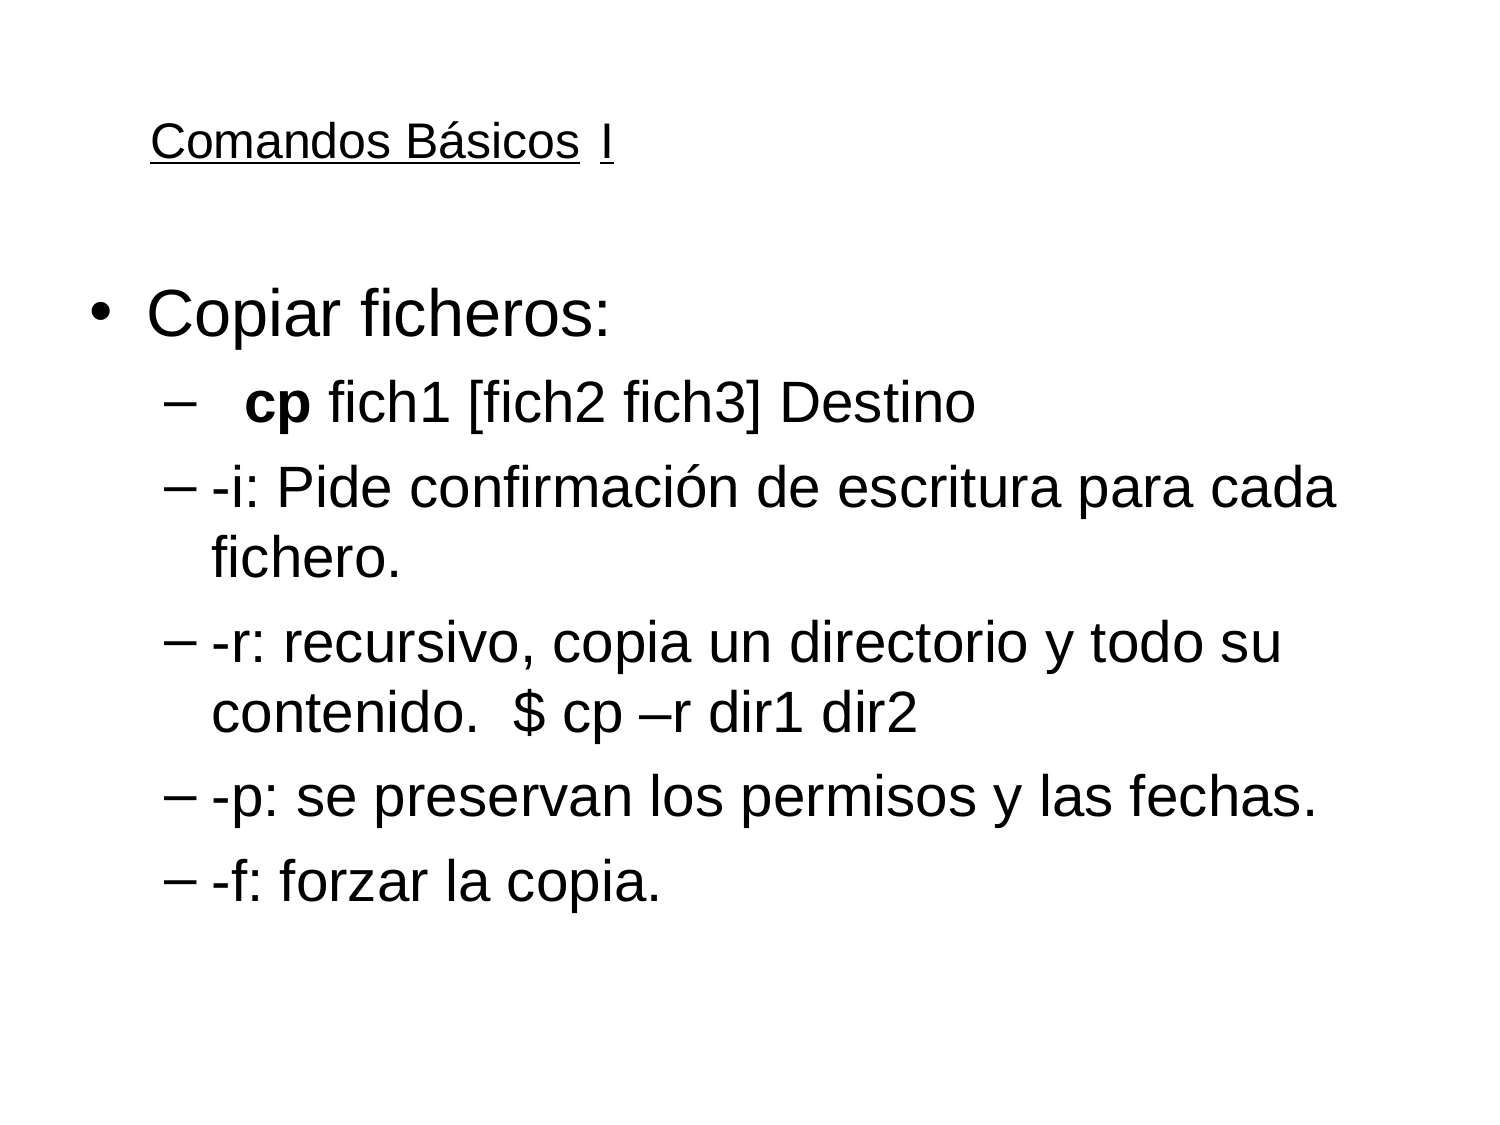

# Comandos Básicos	I
Copiar ficheros:
 cp fich1 [fich2 fich3] Destino
-i: Pide confirmación de escritura para cada fichero.
-r: recursivo, copia un directorio y todo su contenido. $ cp –r dir1 dir2
-p: se preservan los permisos y las fechas.
-f: forzar la copia.